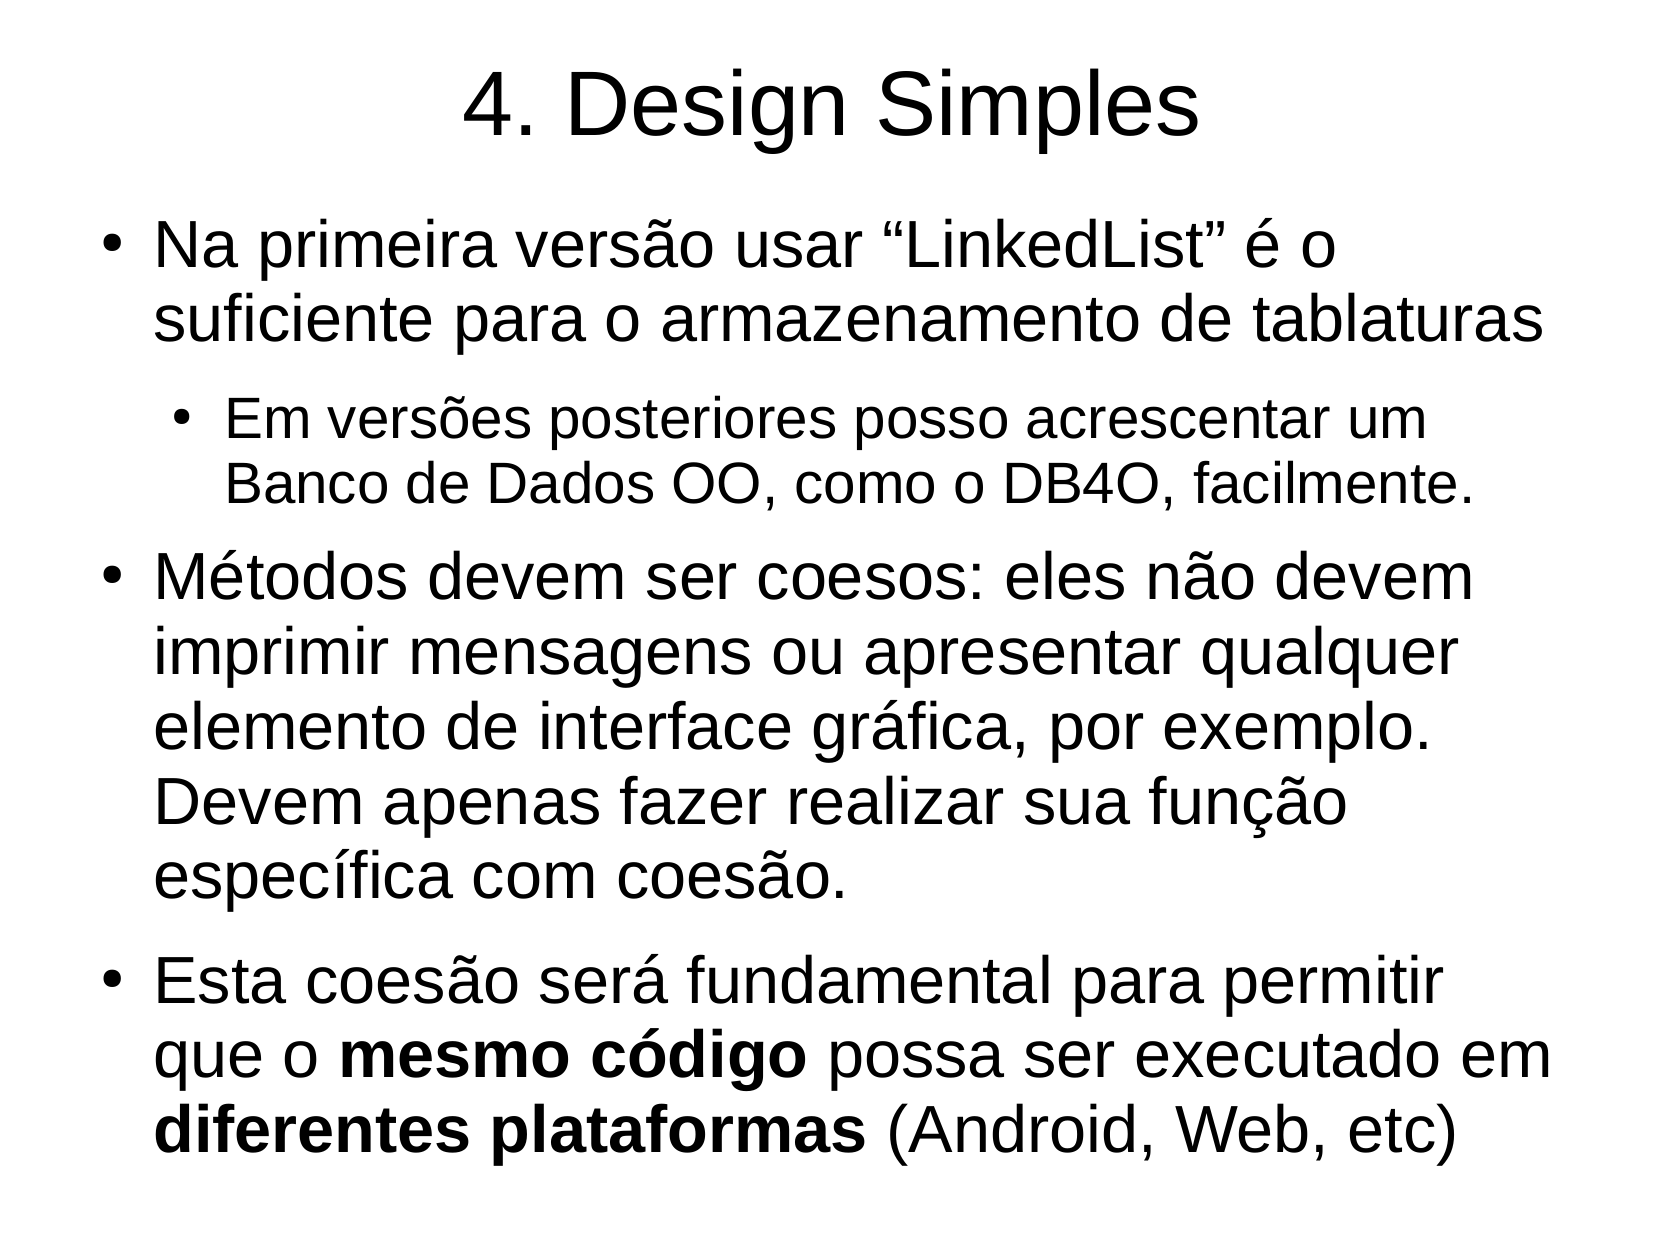

# 4. Design Simples
Na primeira versão usar “LinkedList” é o suficiente para o armazenamento de tablaturas
Em versões posteriores posso acrescentar um Banco de Dados OO, como o DB4O, facilmente.
Métodos devem ser coesos: eles não devem imprimir mensagens ou apresentar qualquer elemento de interface gráfica, por exemplo. Devem apenas fazer realizar sua função específica com coesão.
Esta coesão será fundamental para permitir que o mesmo código possa ser executado em diferentes plataformas (Android, Web, etc)